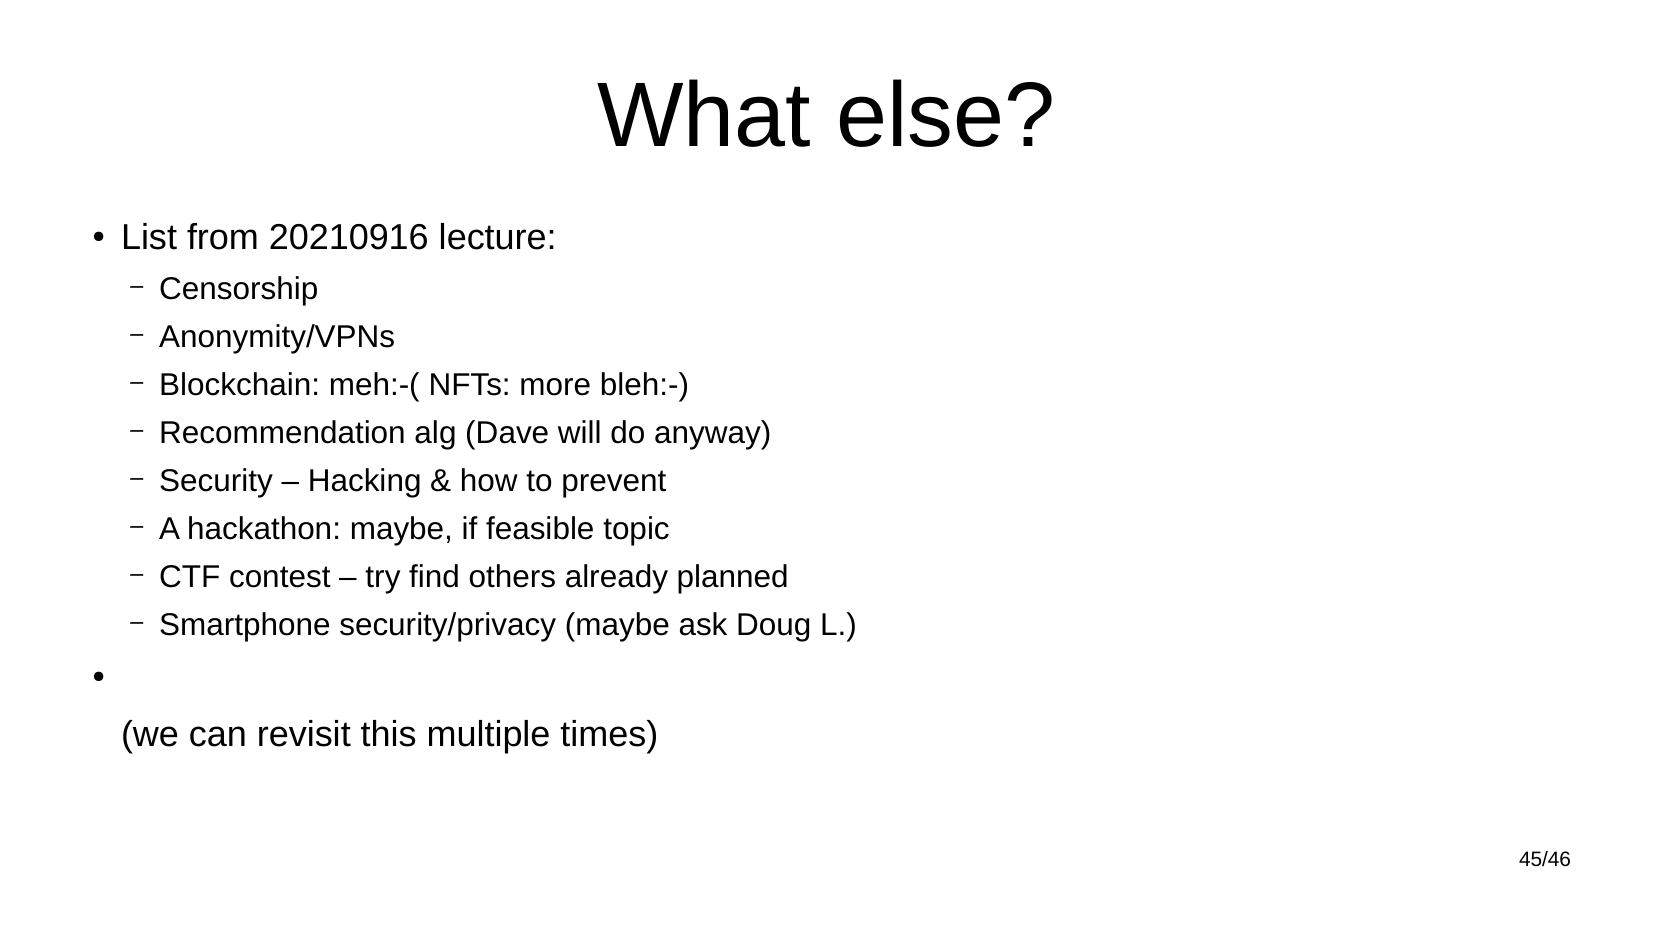

# What else?
List from 20210916 lecture:
Censorship
Anonymity/VPNs
Blockchain: meh:-( NFTs: more bleh:-)
Recommendation alg (Dave will do anyway)
Security – Hacking & how to prevent
A hackathon: maybe, if feasible topic
CTF contest – try find others already planned
Smartphone security/privacy (maybe ask Doug L.)
(we can revisit this multiple times)
45